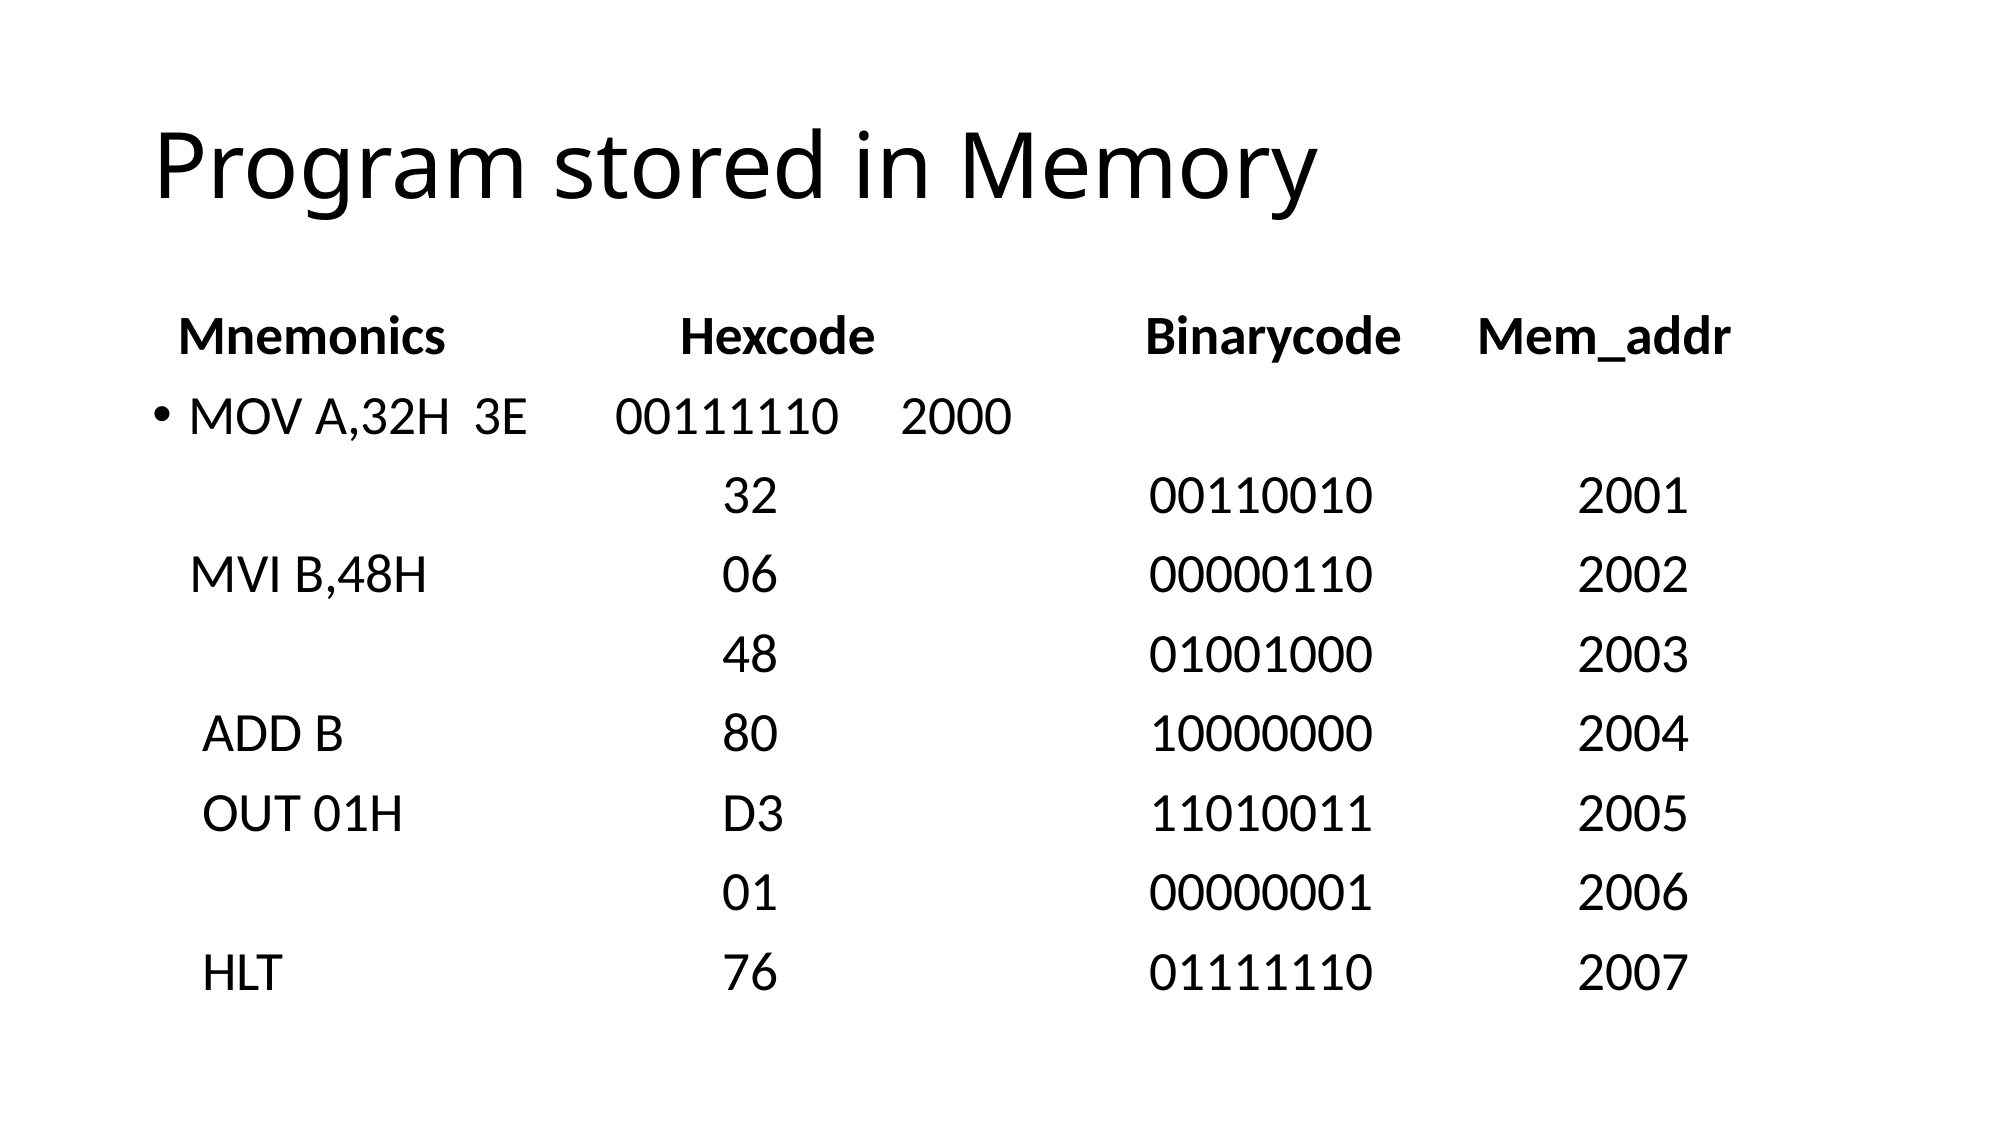

# Program stored in Memory
 Mnemonics	 Hexcode	 Binarycode Mem_addr
MOV A,32H		3E			00111110		2000
				32			00110010		2001
 MVI B,48H			06			00000110		2002
				48			01001000		2003
 ADD B			80			10000000		2004
 OUT 01H			D3			11010011		2005
				01			00000001		2006
 HLT				76			01111110		2007